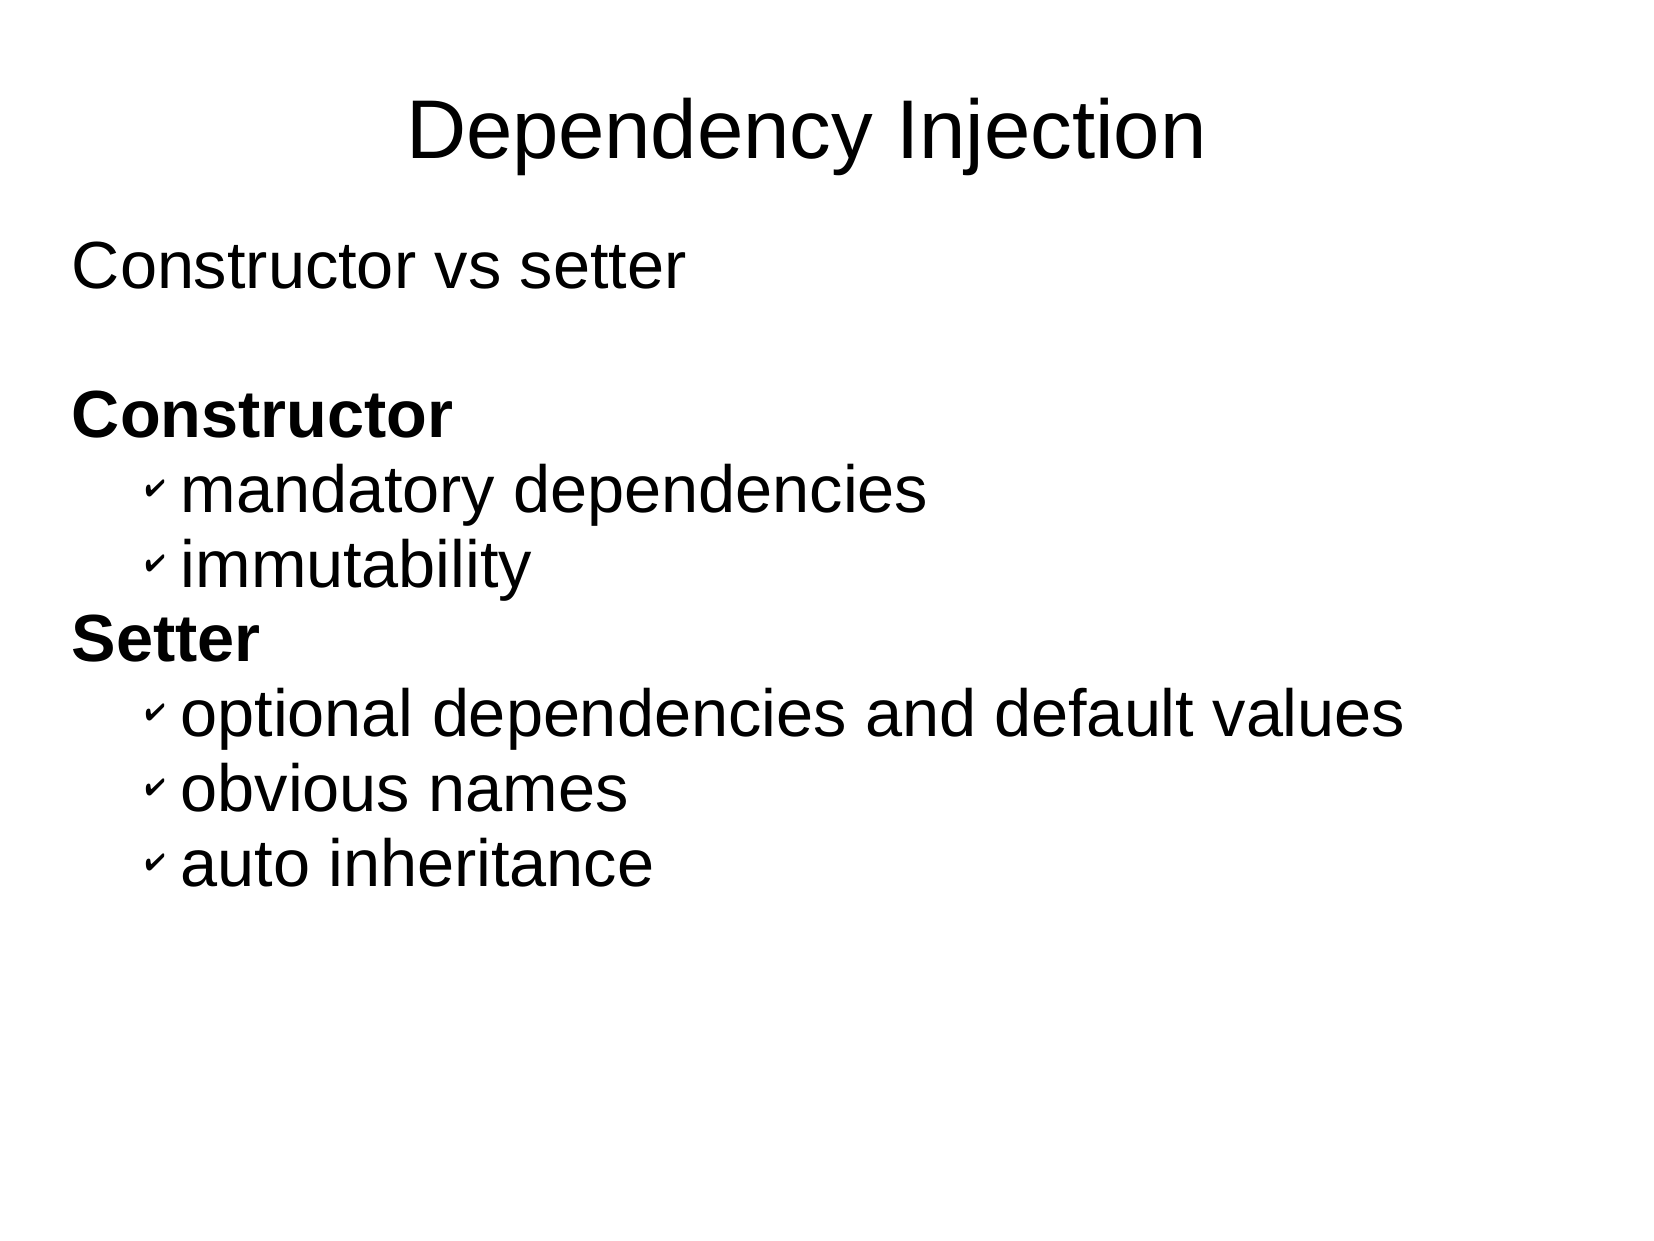

# Dependency Injection
Constructor vs setter
Constructor
mandatory dependencies
immutability
Setter
optional dependencies and default values
obvious names
auto inheritance